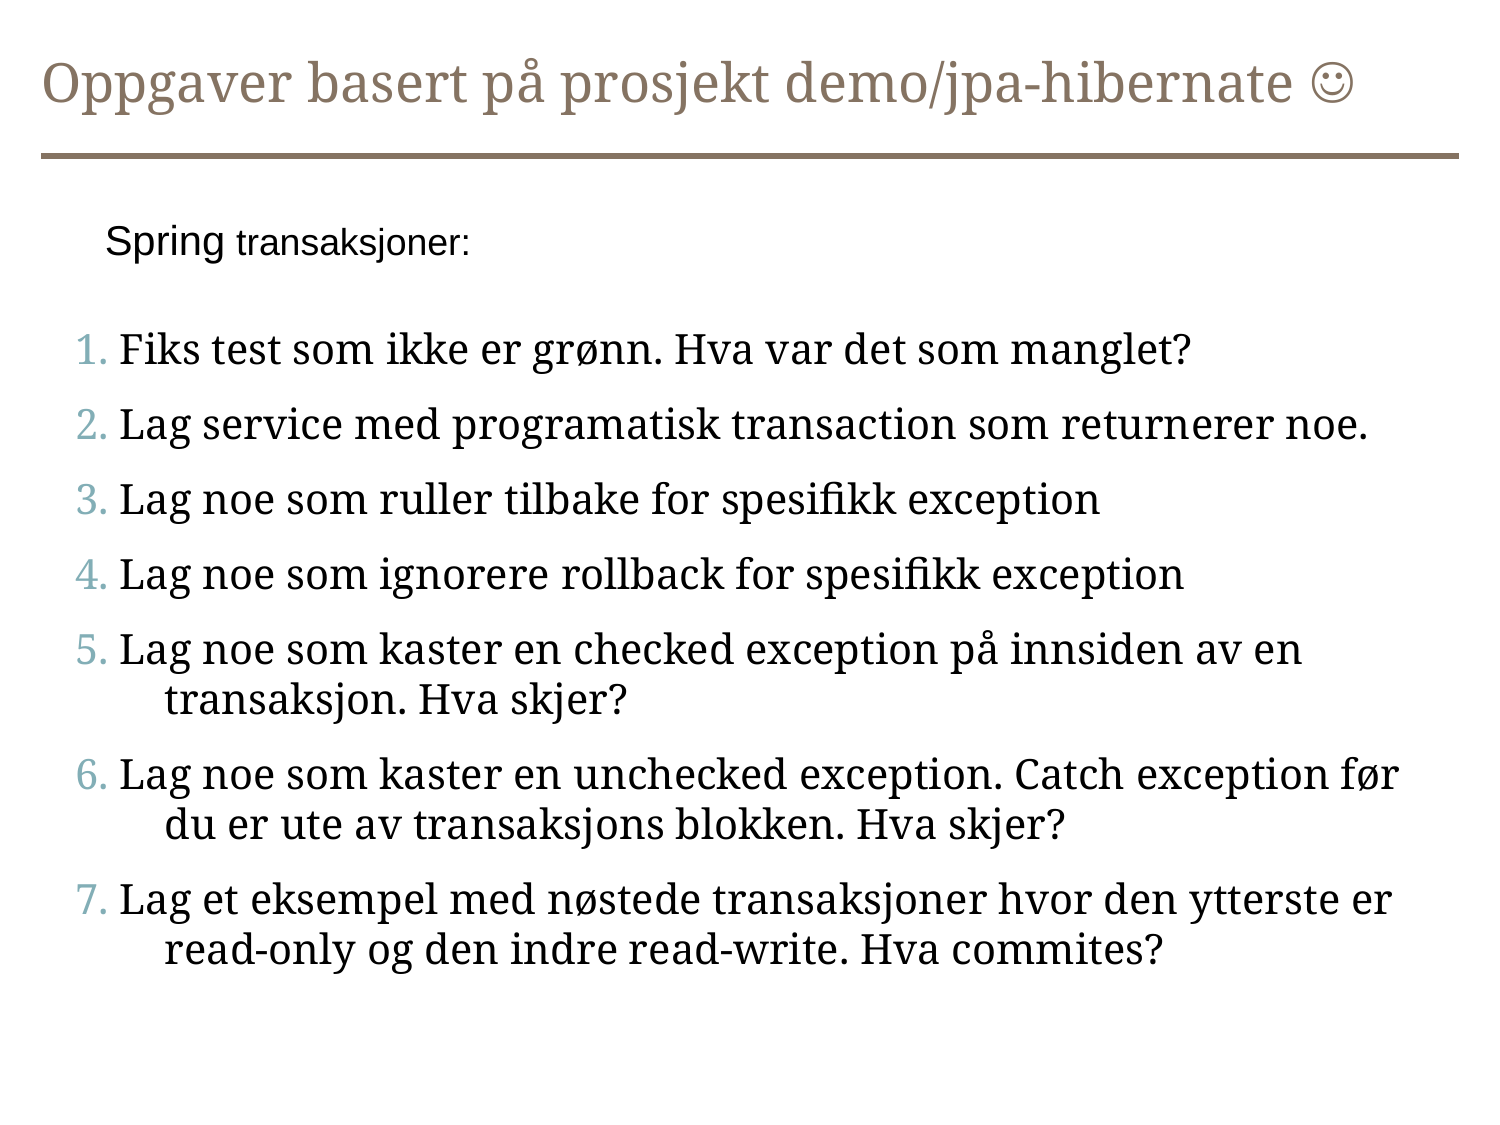

# Oppgaver basert på prosjekt demo/jpa-hibernate 
Spring transaksjoner:
Fiks test som ikke er grønn. Hva var det som manglet?
Lag service med programatisk transaction som returnerer noe.
Lag noe som ruller tilbake for spesifikk exception
Lag noe som ignorere rollback for spesifikk exception
Lag noe som kaster en checked exception på innsiden av en transaksjon. Hva skjer?
Lag noe som kaster en unchecked exception. Catch exception før du er ute av transaksjons blokken. Hva skjer?
Lag et eksempel med nøstede transaksjoner hvor den ytterste er read-only og den indre read-write. Hva commites?